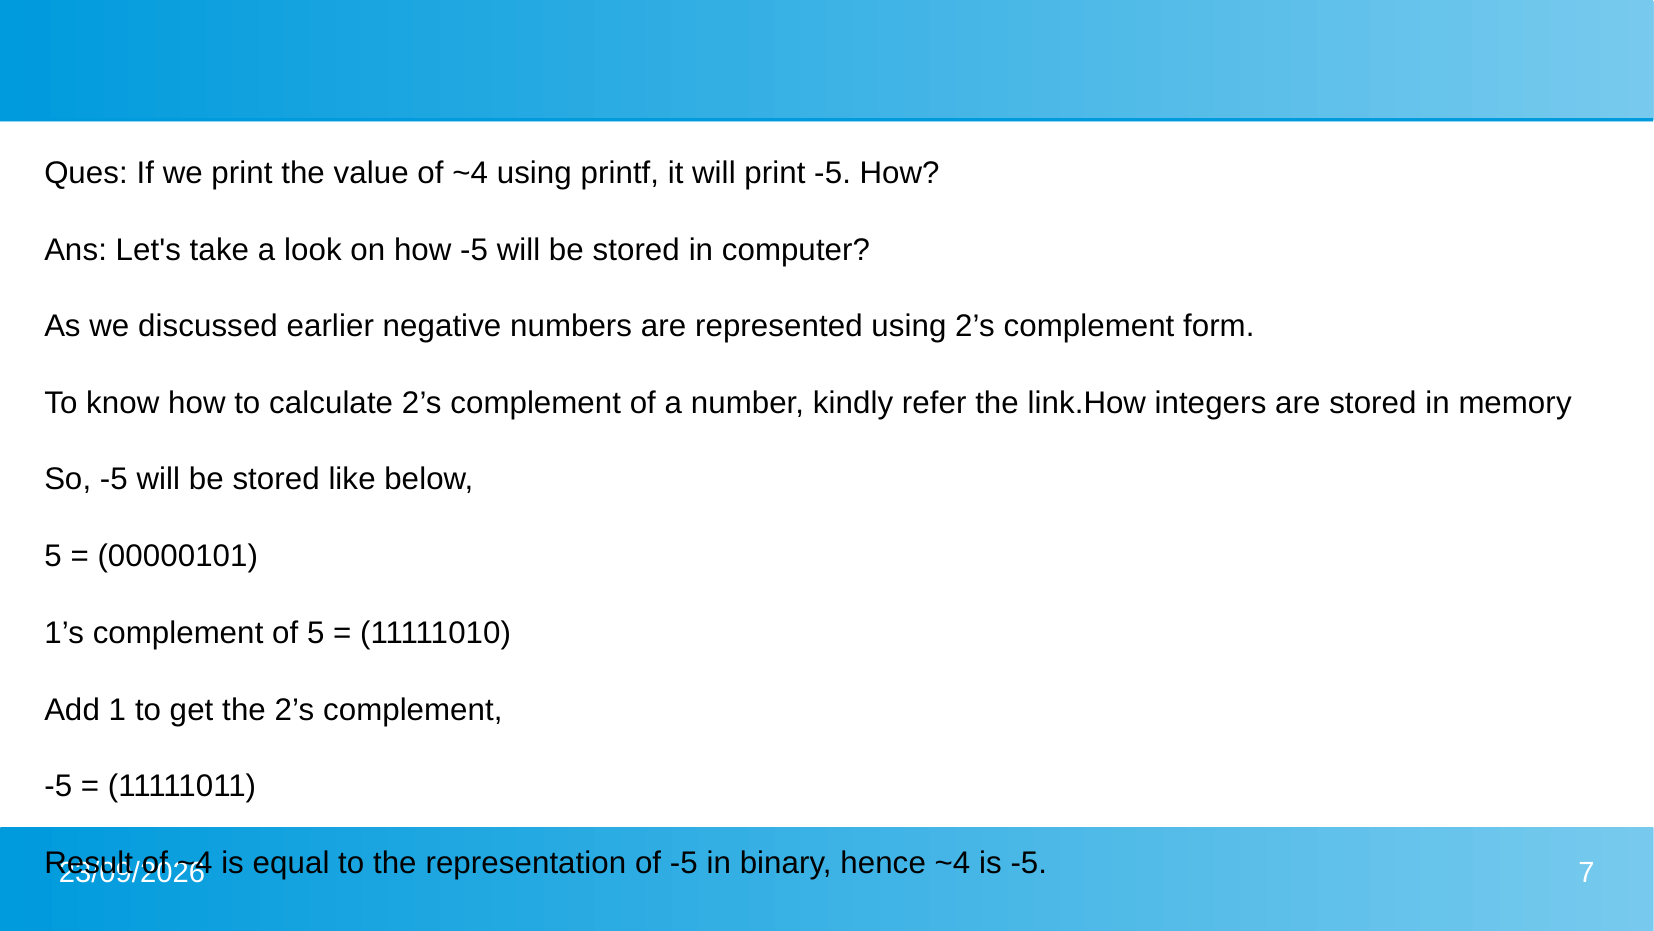

#
Ques: If we print the value of ~4 using printf, it will print -5. How?
Ans: Let's take a look on how -5 will be stored in computer?
As we discussed earlier negative numbers are represented using 2’s complement form.
To know how to calculate 2’s complement of a number, kindly refer the link.How integers are stored in memory
So, -5 will be stored like below,
5 = (00000101)
1’s complement of 5 = (11111010)
Add 1 to get the 2’s complement,
-5 = (11111011)
Result of ~4 is equal to the representation of -5 in binary, hence ~4 is -5.
7